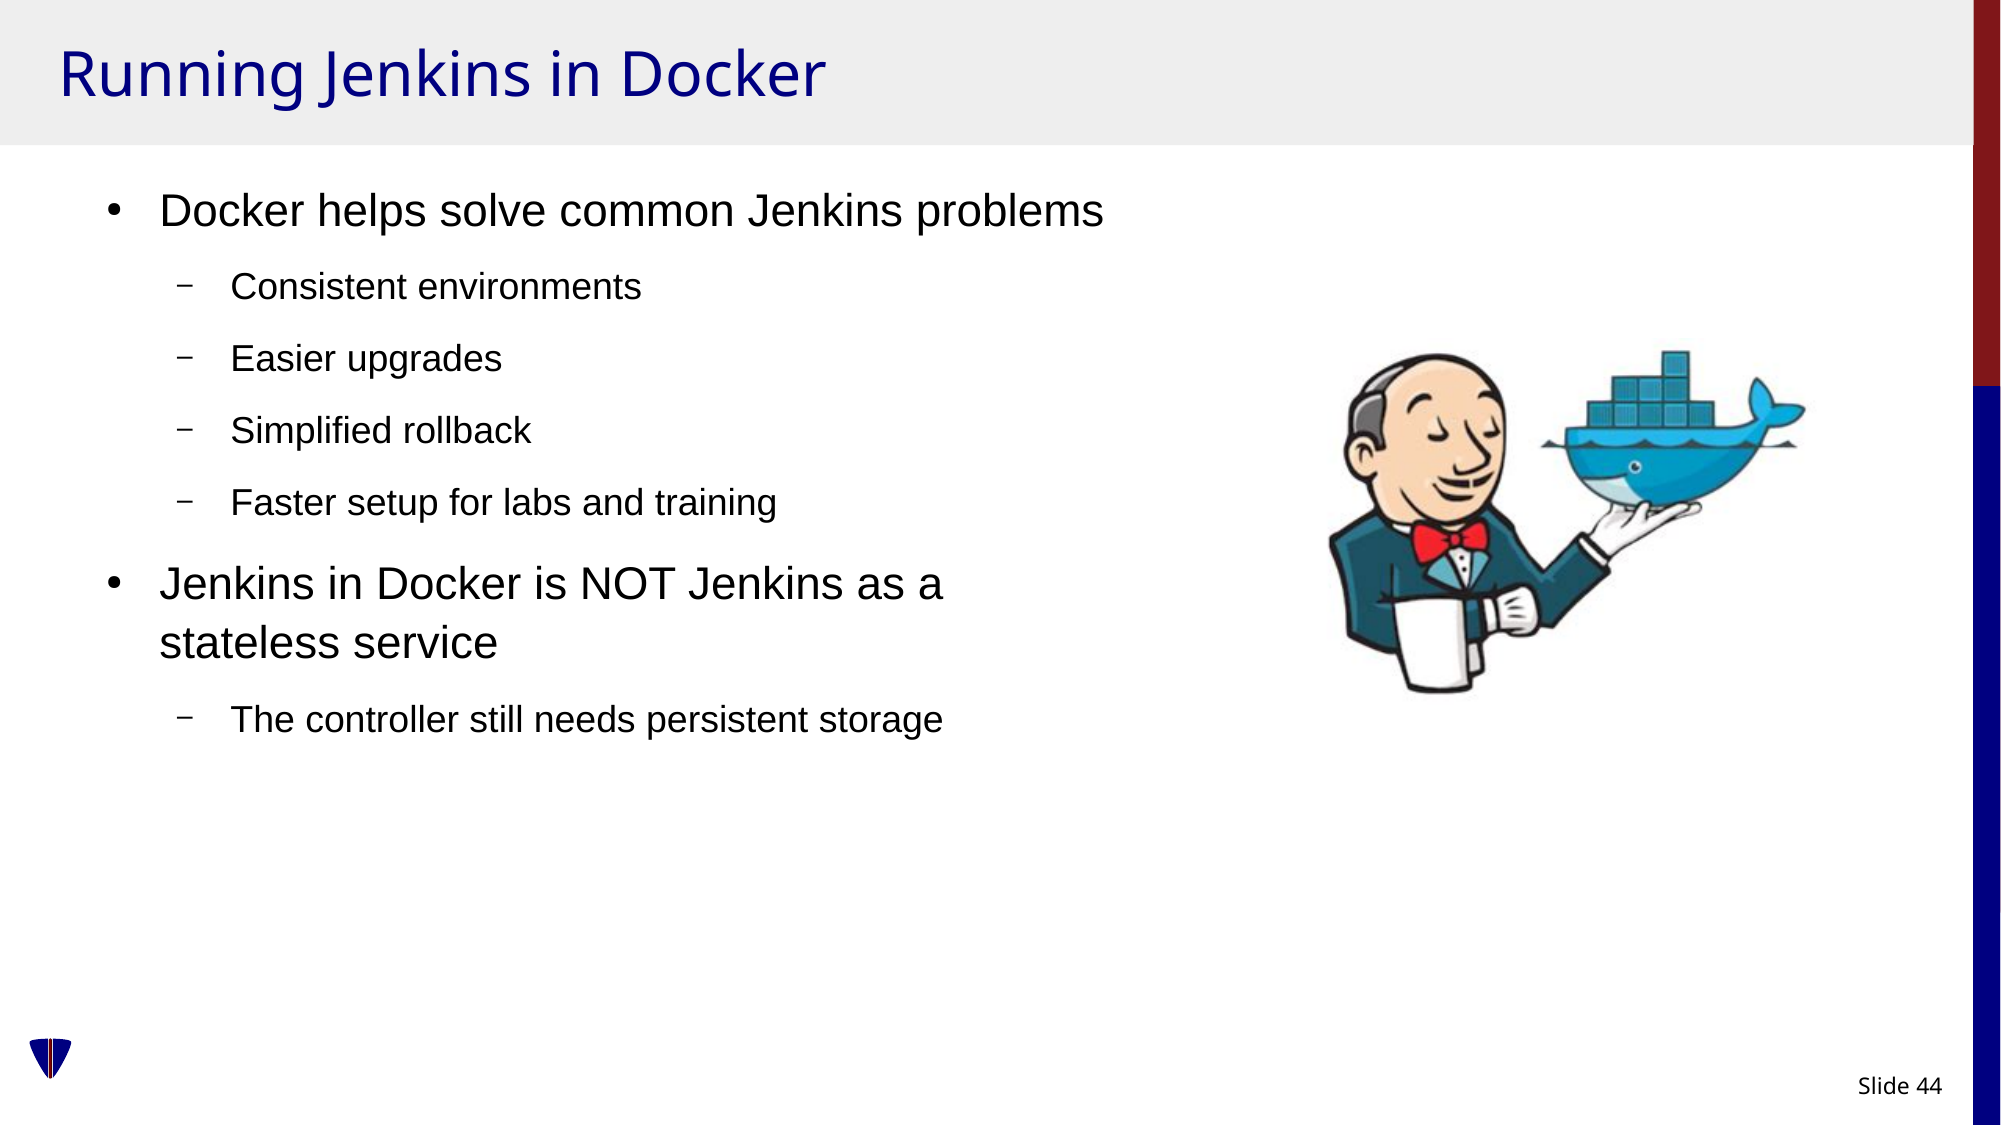

# Running Jenkins in Docker
Docker helps solve common Jenkins problems
Consistent environments
Easier upgrades
Simplified rollback
Faster setup for labs and training
Jenkins in Docker is NOT Jenkins as a stateless service
The controller still needs persistent storage